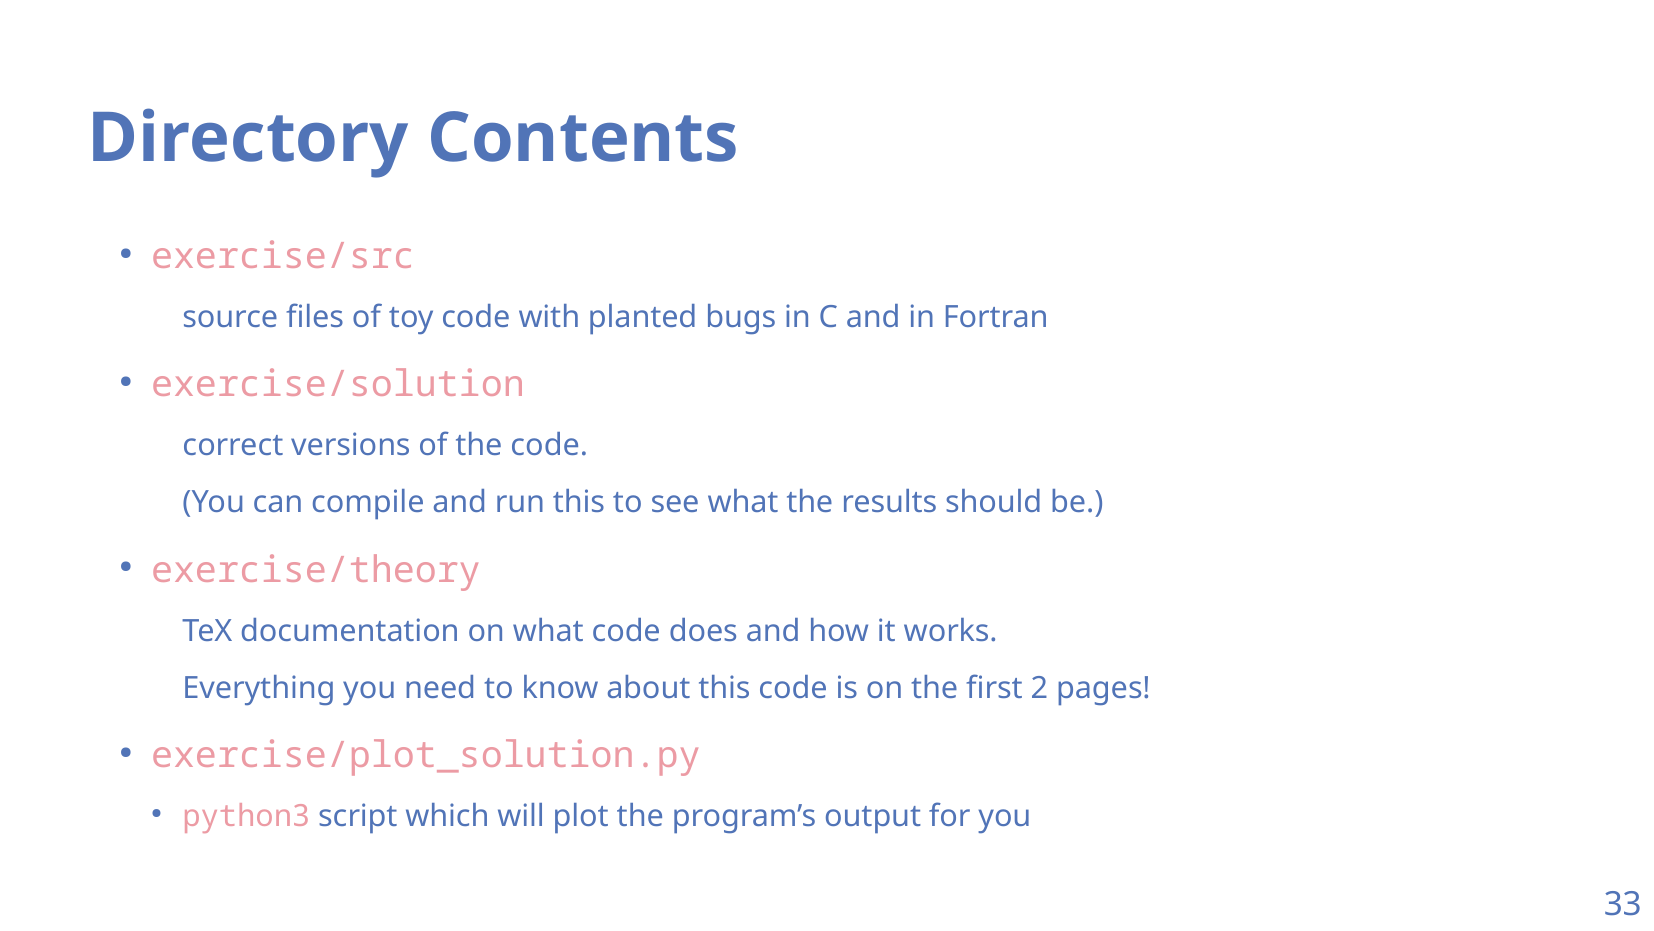

# Directory Contents
exercise/src
source files of toy code with planted bugs in C and in Fortran
exercise/solution
correct versions of the code.
(You can compile and run this to see what the results should be.)
exercise/theory
TeX documentation on what code does and how it works.
Everything you need to know about this code is on the first 2 pages!
exercise/plot_solution.py
python3 script which will plot the program’s output for you
33